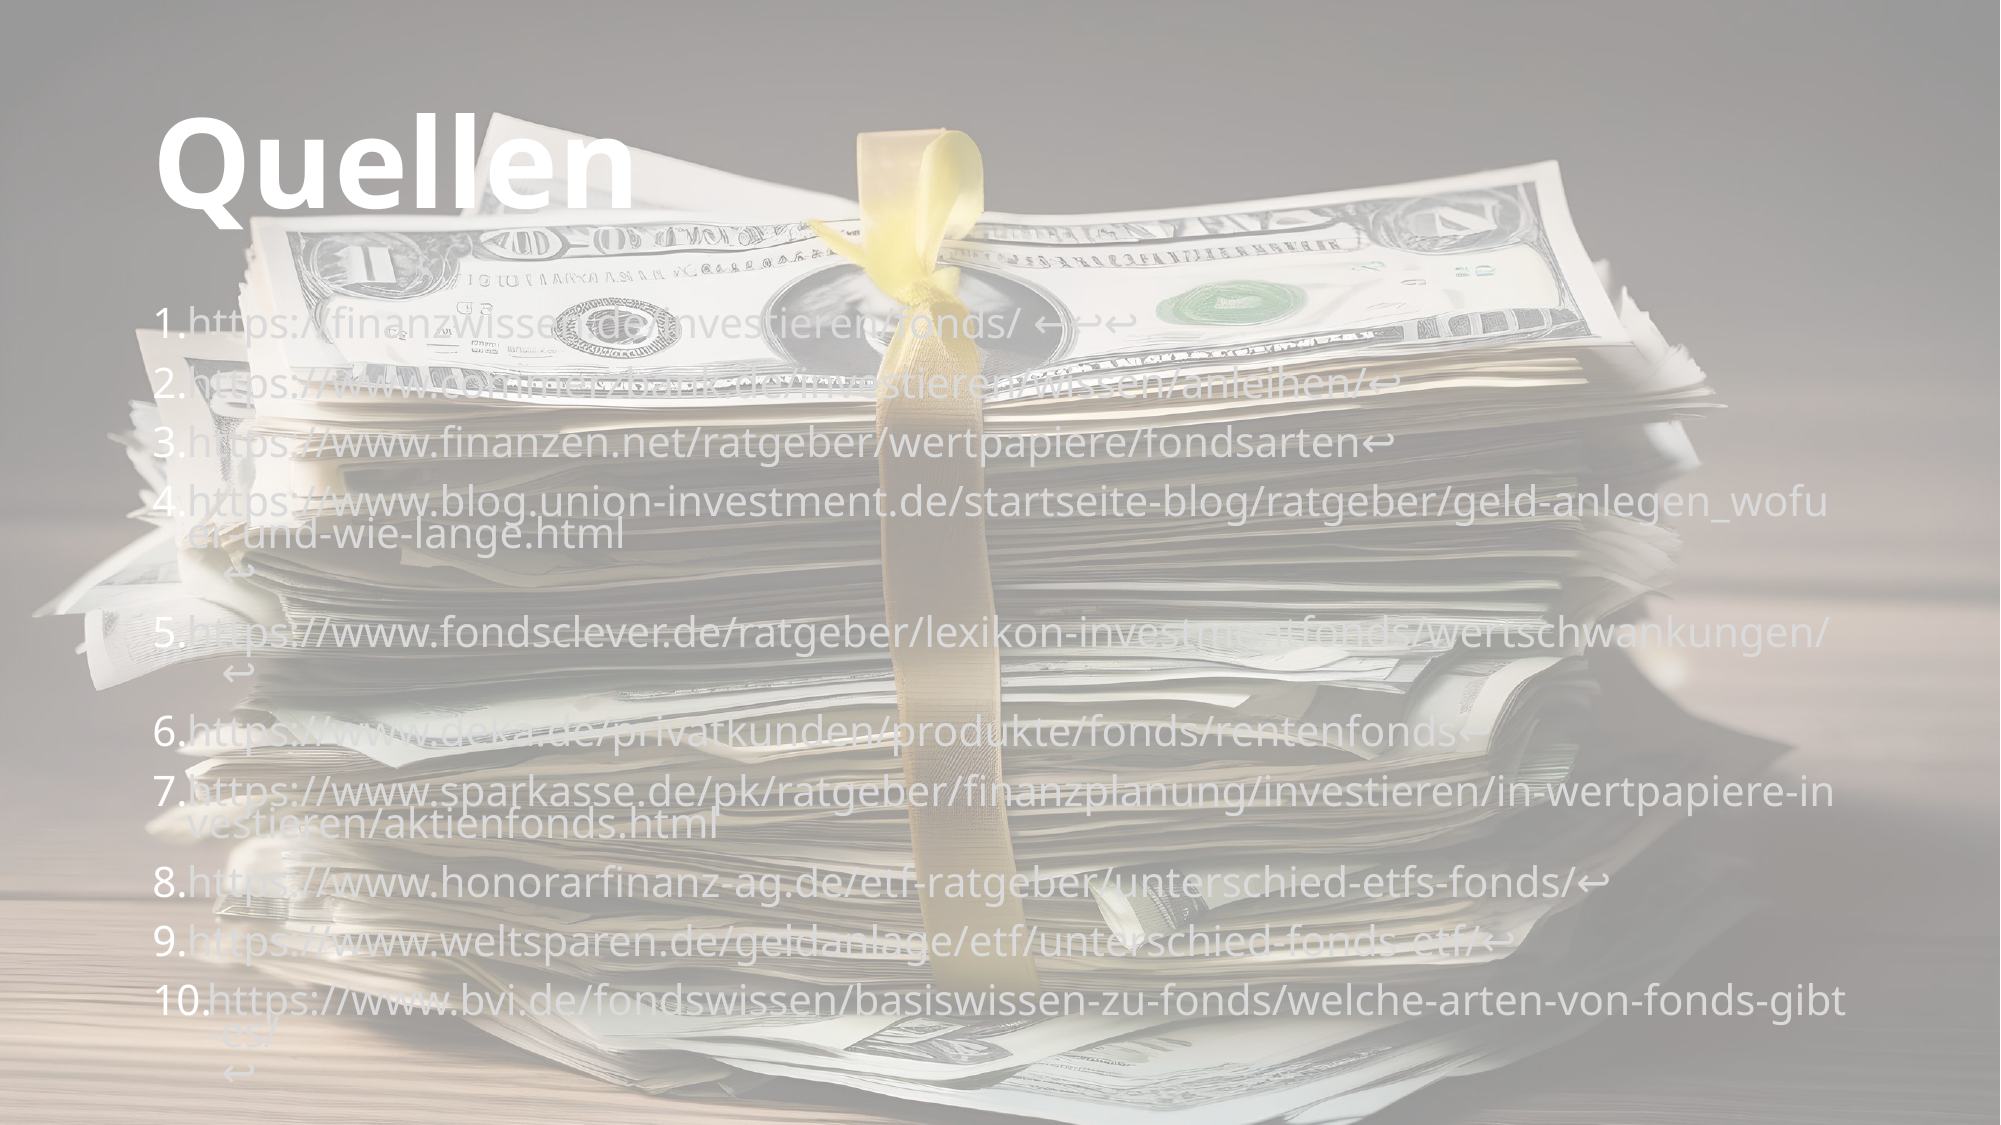

# Quellen
https://finanzwissen.de/investieren/fonds/ ↩︎↩︎↩︎
https://www.commerzbank.de/investieren/wissen/anleihen/↩︎
https://www.finanzen.net/ratgeber/wertpapiere/fondsarten↩︎
https://www.blog.union-investment.de/startseite-blog/ratgeber/geld-anlegen_wofuer-und-wie-lange.html↩︎
https://www.fondsclever.de/ratgeber/lexikon-investmentfonds/wertschwankungen/↩︎
https://www.deka.de/privatkunden/produkte/fonds/rentenfonds↩︎
https://www.sparkasse.de/pk/ratgeber/finanzplanung/investieren/in-wertpapiere-investieren/aktienfonds.html
https://www.honorarfinanz-ag.de/etf-ratgeber/unterschied-etfs-fonds/↩︎
https://www.weltsparen.de/geldanlage/etf/unterschied-fonds-etf/↩︎
https://www.bvi.de/fondswissen/basiswissen-zu-fonds/welche-arten-von-fonds-gibt-es/↩︎